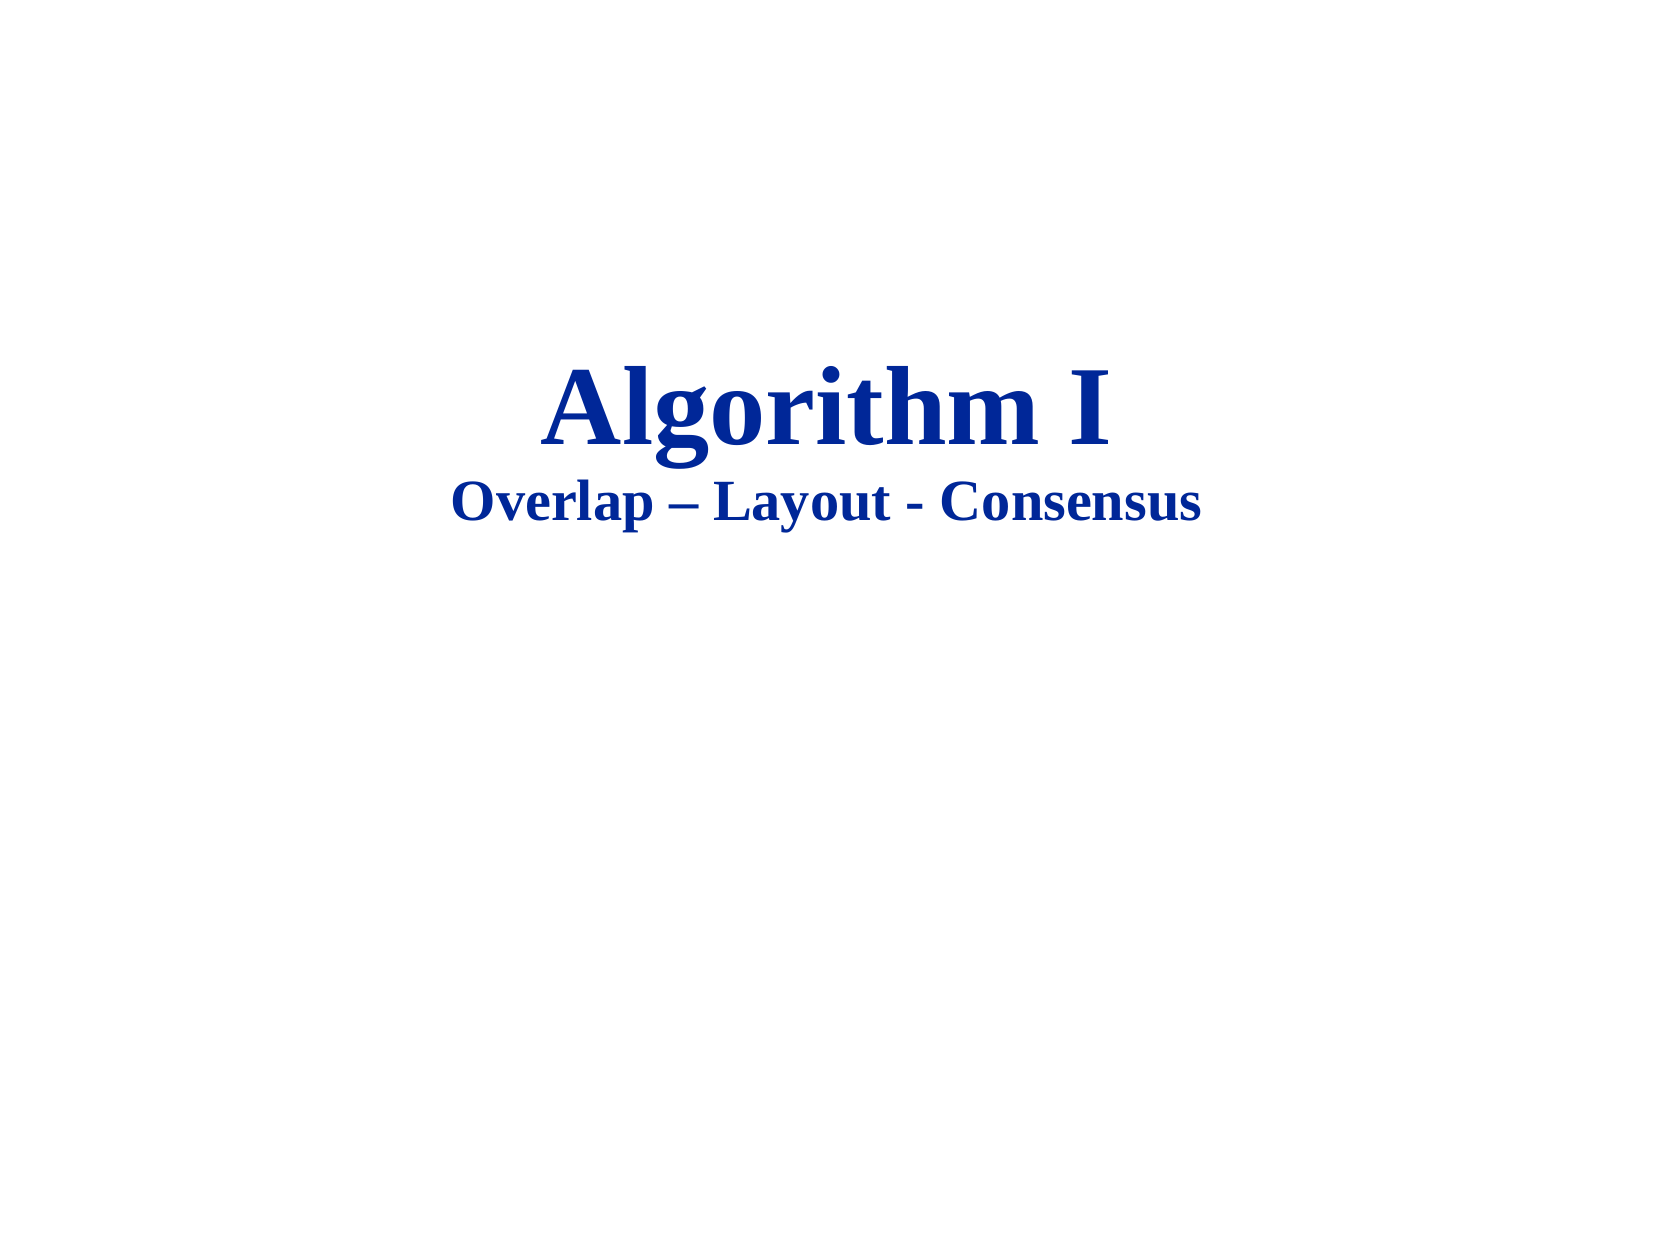

# Algorithm I Overlap – Layout - Consensus